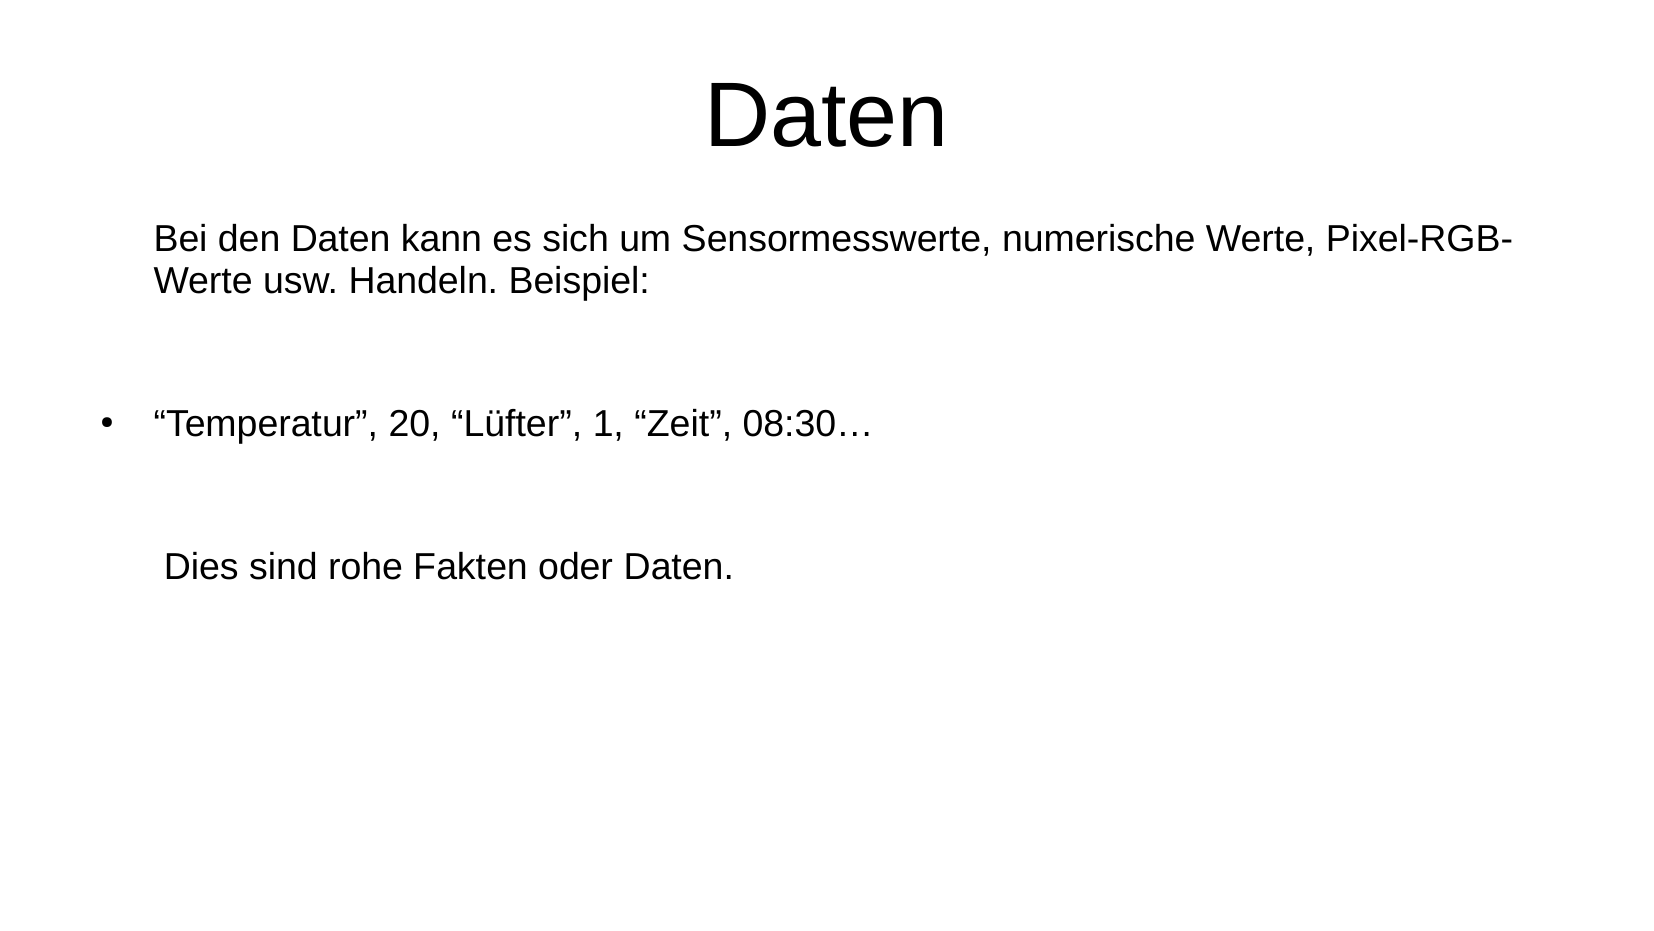

# Daten
Bei den Daten kann es sich um Sensormesswerte, numerische Werte, Pixel-RGB-Werte usw. Handeln. Beispiel:
“Temperatur”, 20, “Lüfter”, 1, “Zeit”, 08:30…
 Dies sind rohe Fakten oder Daten.